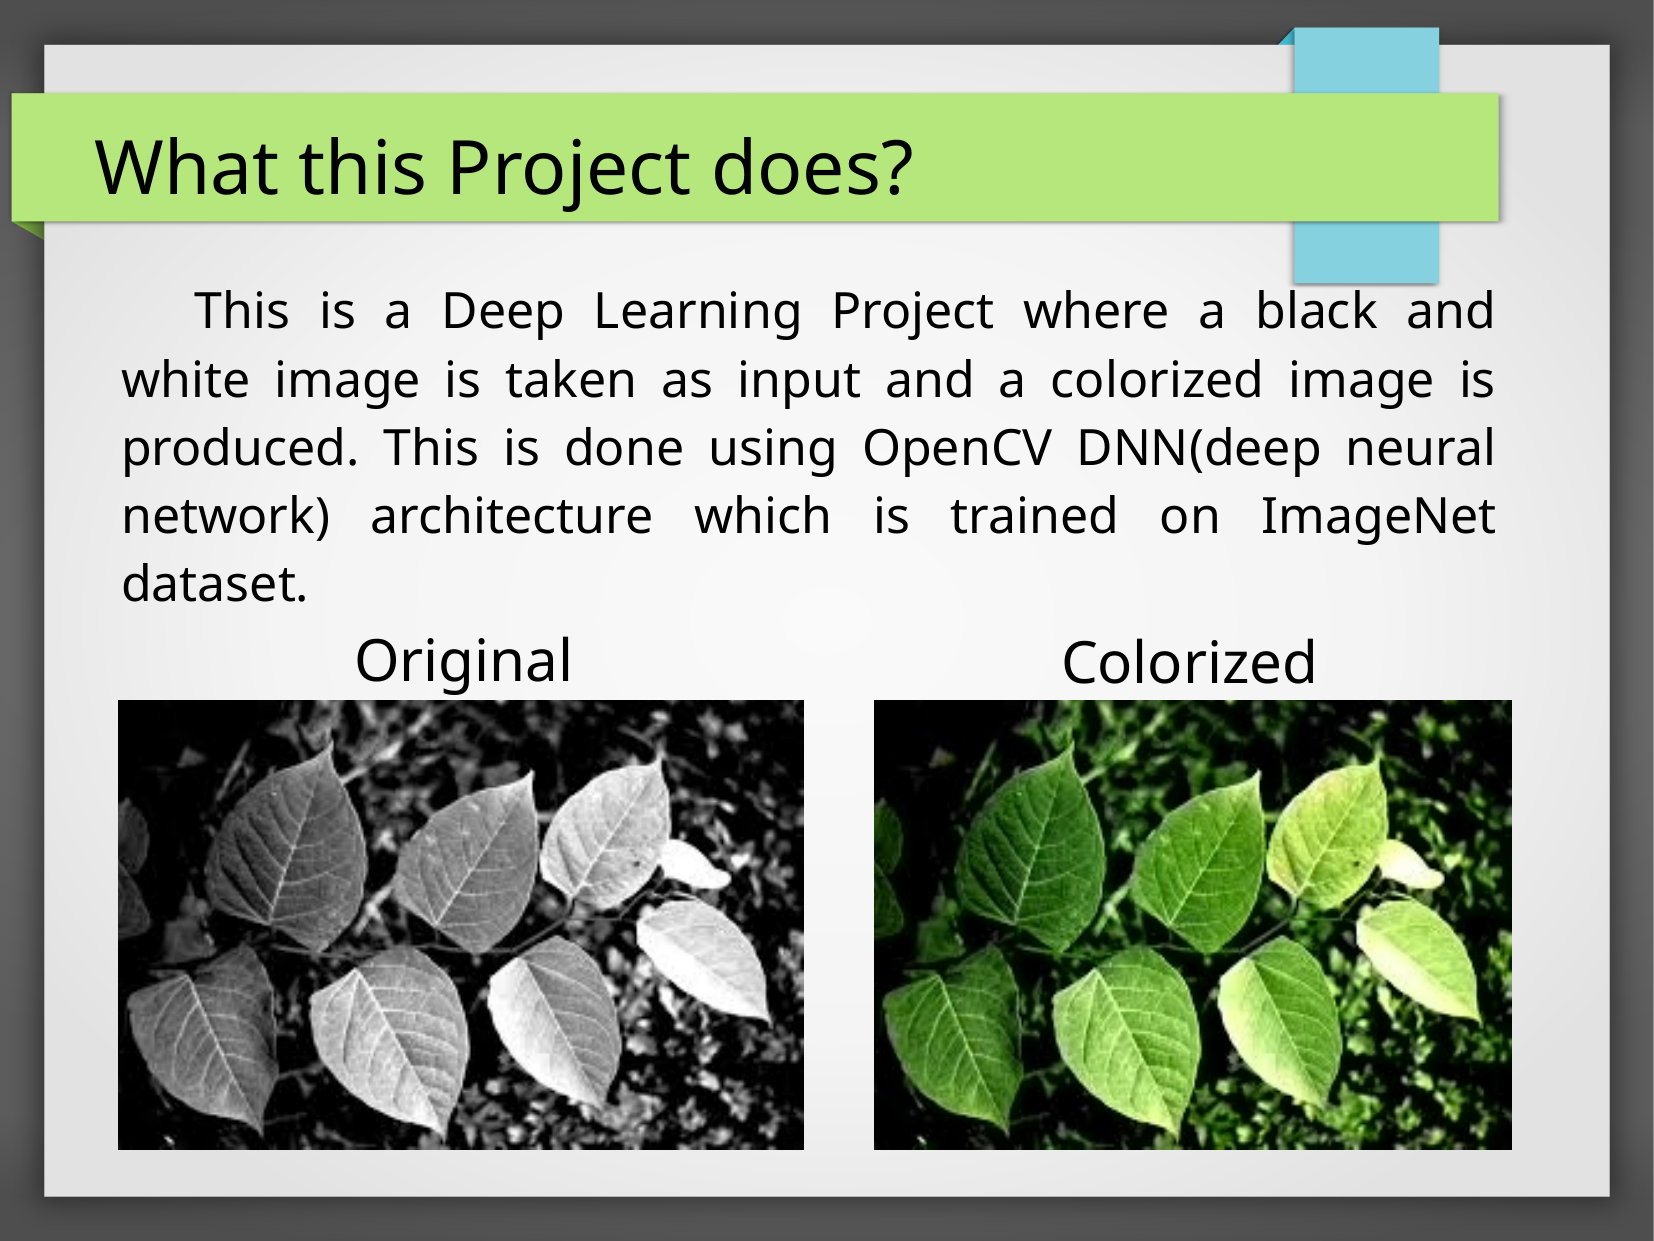

What this Project does?
	This is a Deep Learning Project where a black and white image is taken as input and a colorized image is produced. This is done using OpenCV DNN(deep neural network) architecture which is trained on ImageNet dataset.
Colorized
# Original